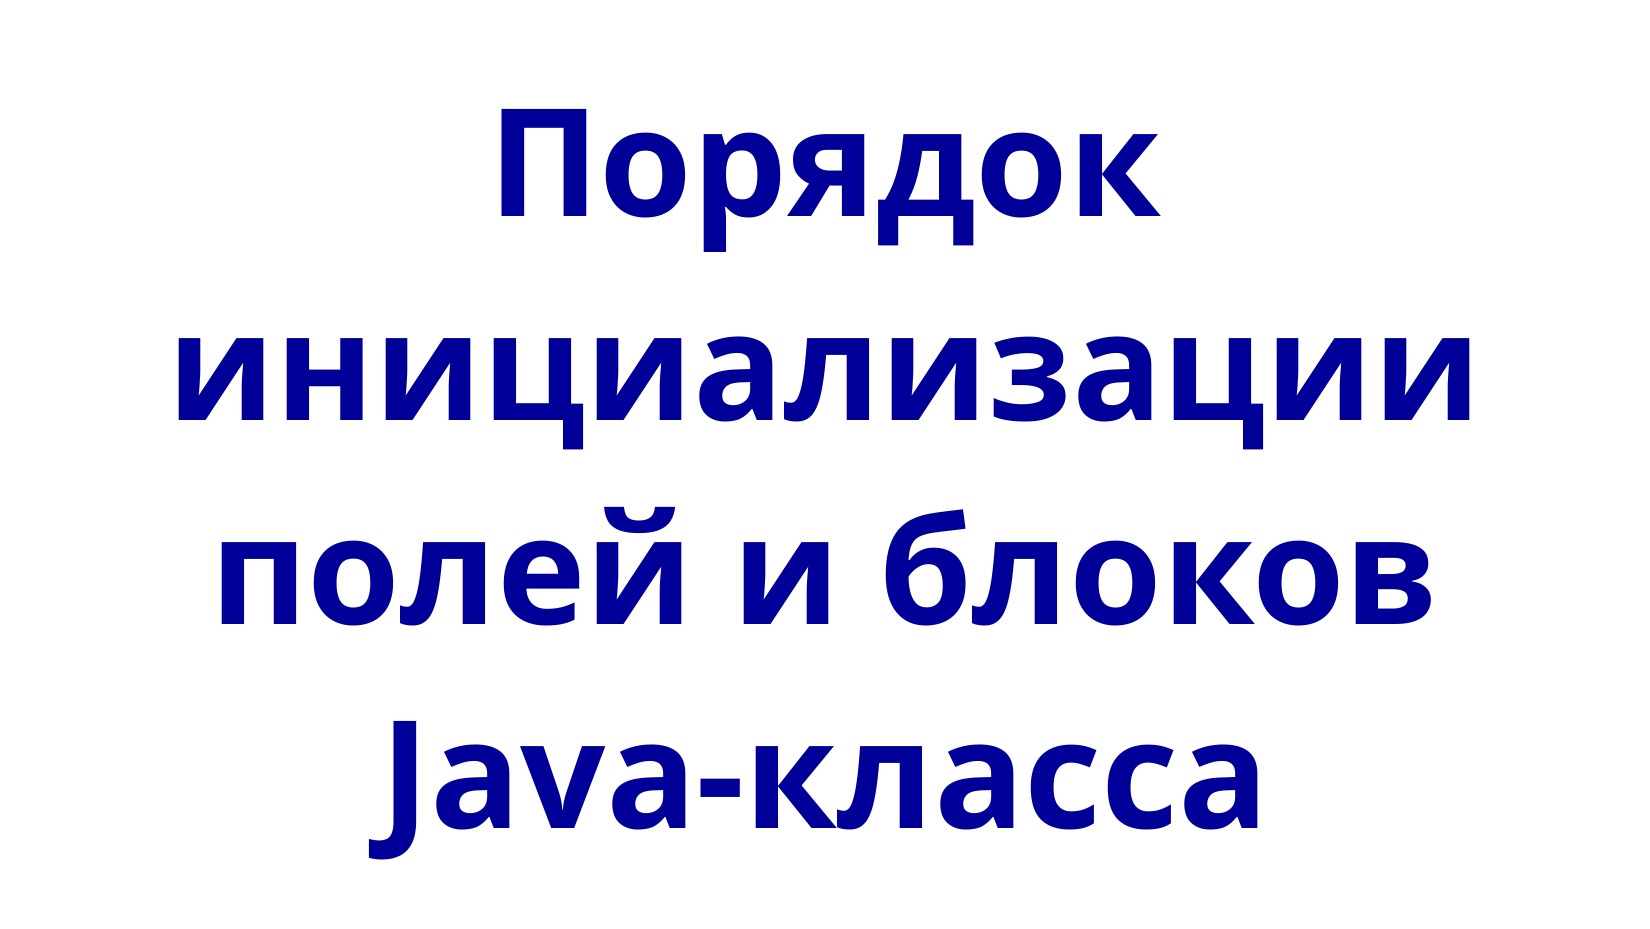

# Порядок инициализации полей и блоков
Java-класса